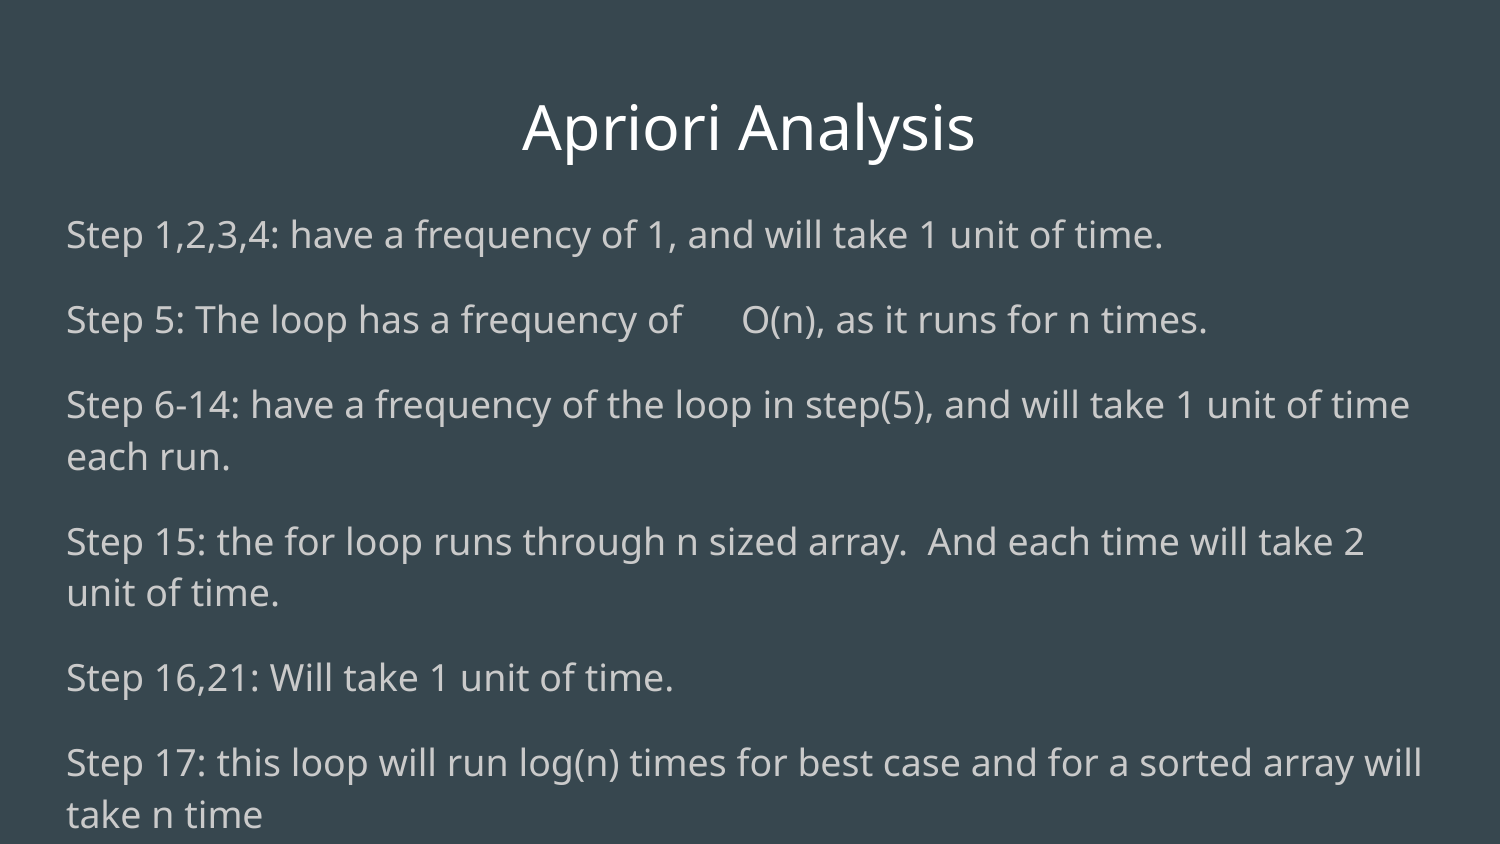

# Apriori Analysis
Step 1,2,3,4: have a frequency of 1, and will take 1 unit of time.
Step 5: The loop has a frequency of	O(n), as it runs for n times.
Step 6-14: have a frequency of the loop in step(5), and will take 1 unit of time each run.
Step 15: the for loop runs through n sized array. And each time will take 2 unit of time.
Step 16,21: Will take 1 unit of time.
Step 17: this loop will run log(n) times for best case and for a sorted array will take n time
Step 18-20: Single stepped process.